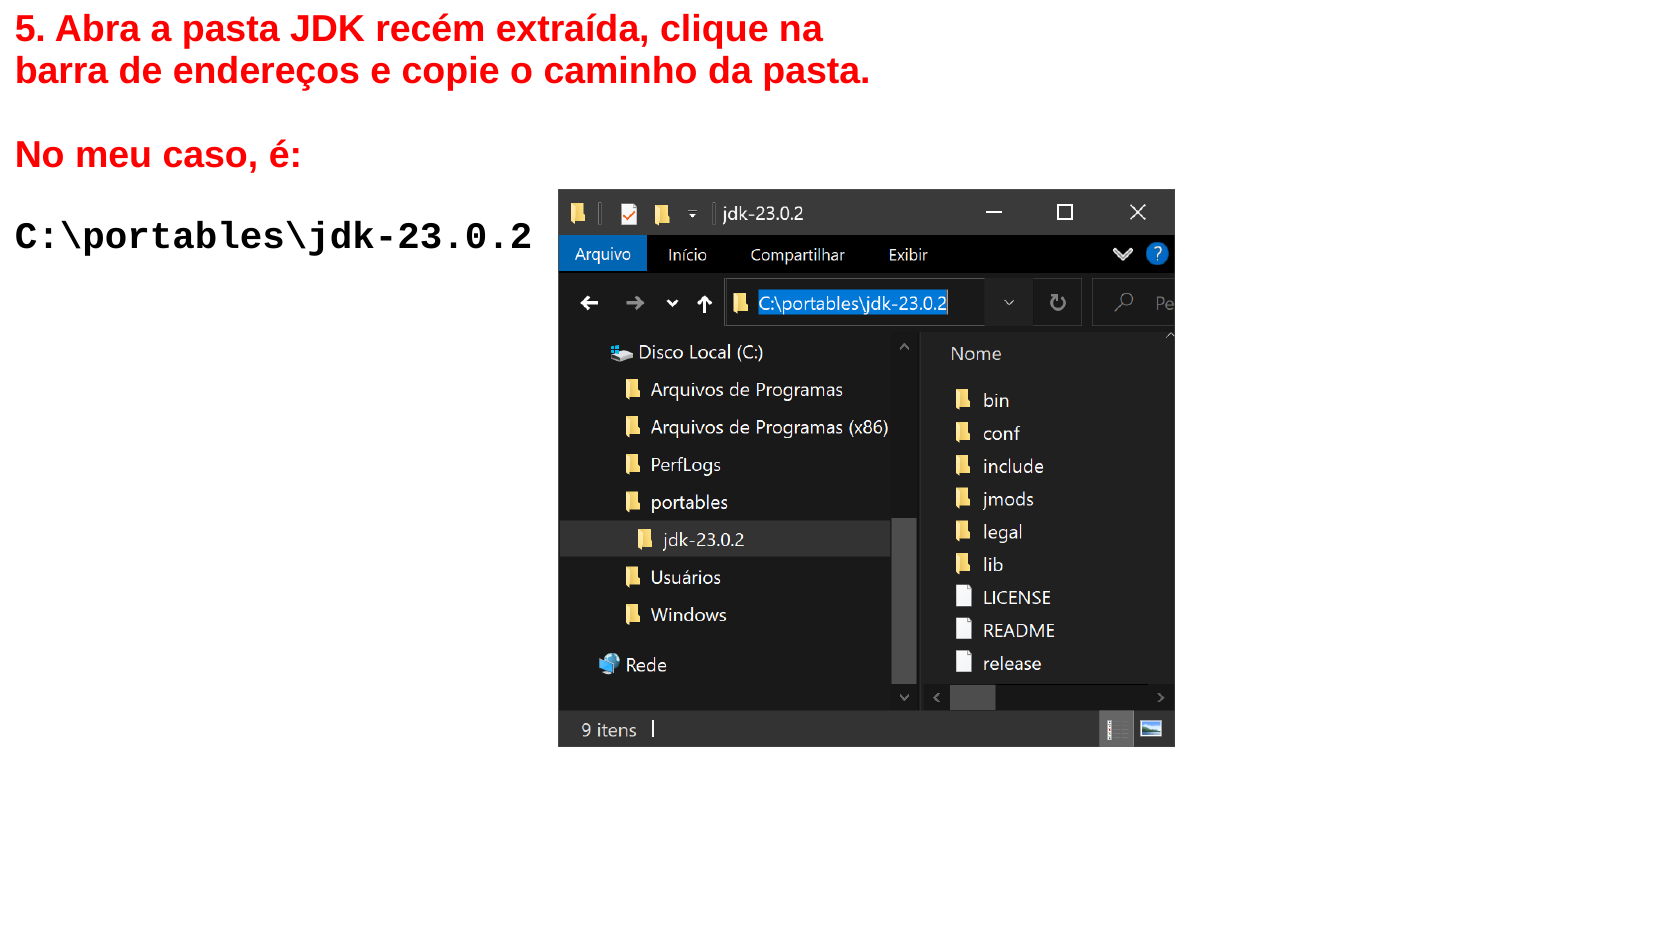

5. Abra a pasta JDK recém extraída, clique na barra de endereços e copie o caminho da pasta.
No meu caso, é:
C:\portables\jdk-23.0.2